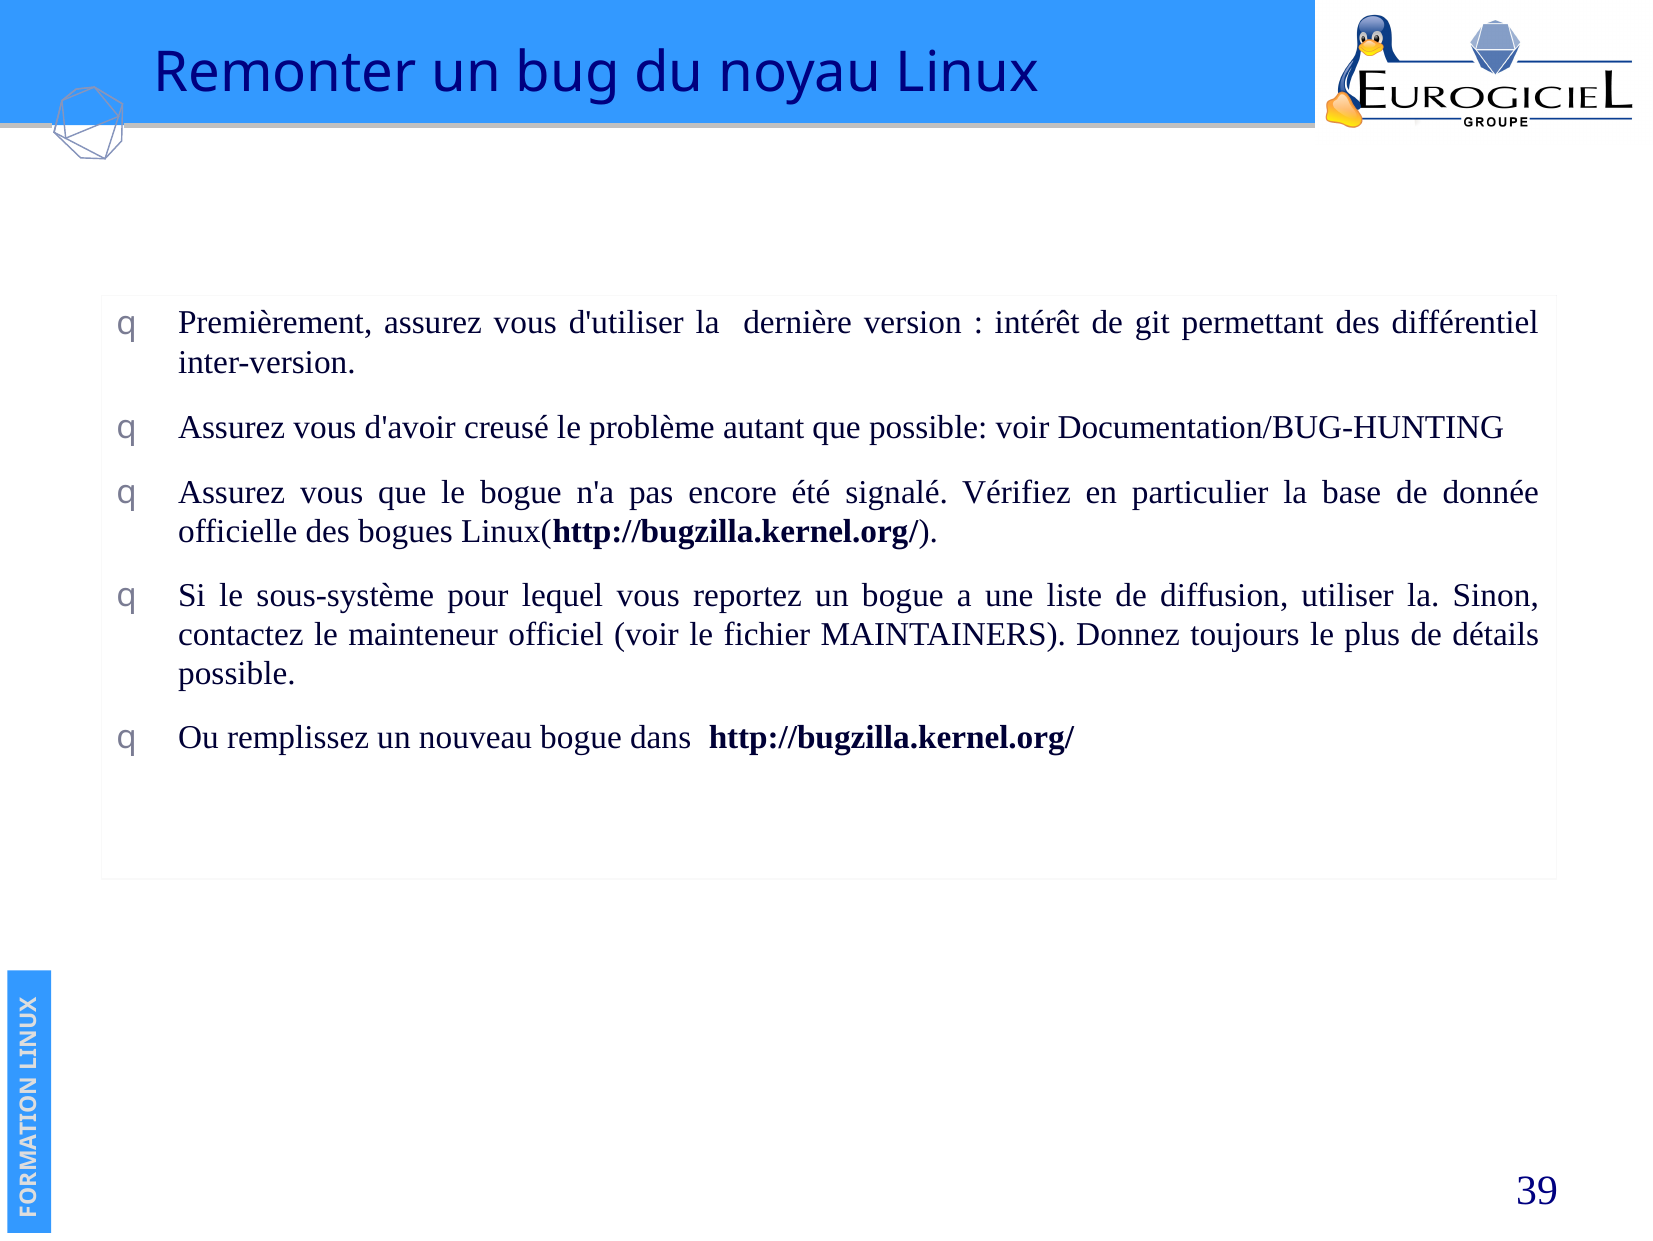

# Remonter un bug du noyau Linux
Premièrement, assurez vous d'utiliser la dernière version : intérêt de git permettant des différentiel inter-version.
Assurez vous d'avoir creusé le problème autant que possible: voir Documentation/BUG-HUNTING
Assurez vous que le bogue n'a pas encore été signalé. Vérifiez en particulier la base de donnée officielle des bogues Linux(http://bugzilla.kernel.org/).
Si le sous-système pour lequel vous reportez un bogue a une liste de diffusion, utiliser la. Sinon, contactez le mainteneur officiel (voir le fichier MAINTAINERS). Donnez toujours le plus de détails possible.
Ou remplissez un nouveau bogue dans http://bugzilla.kernel.org/